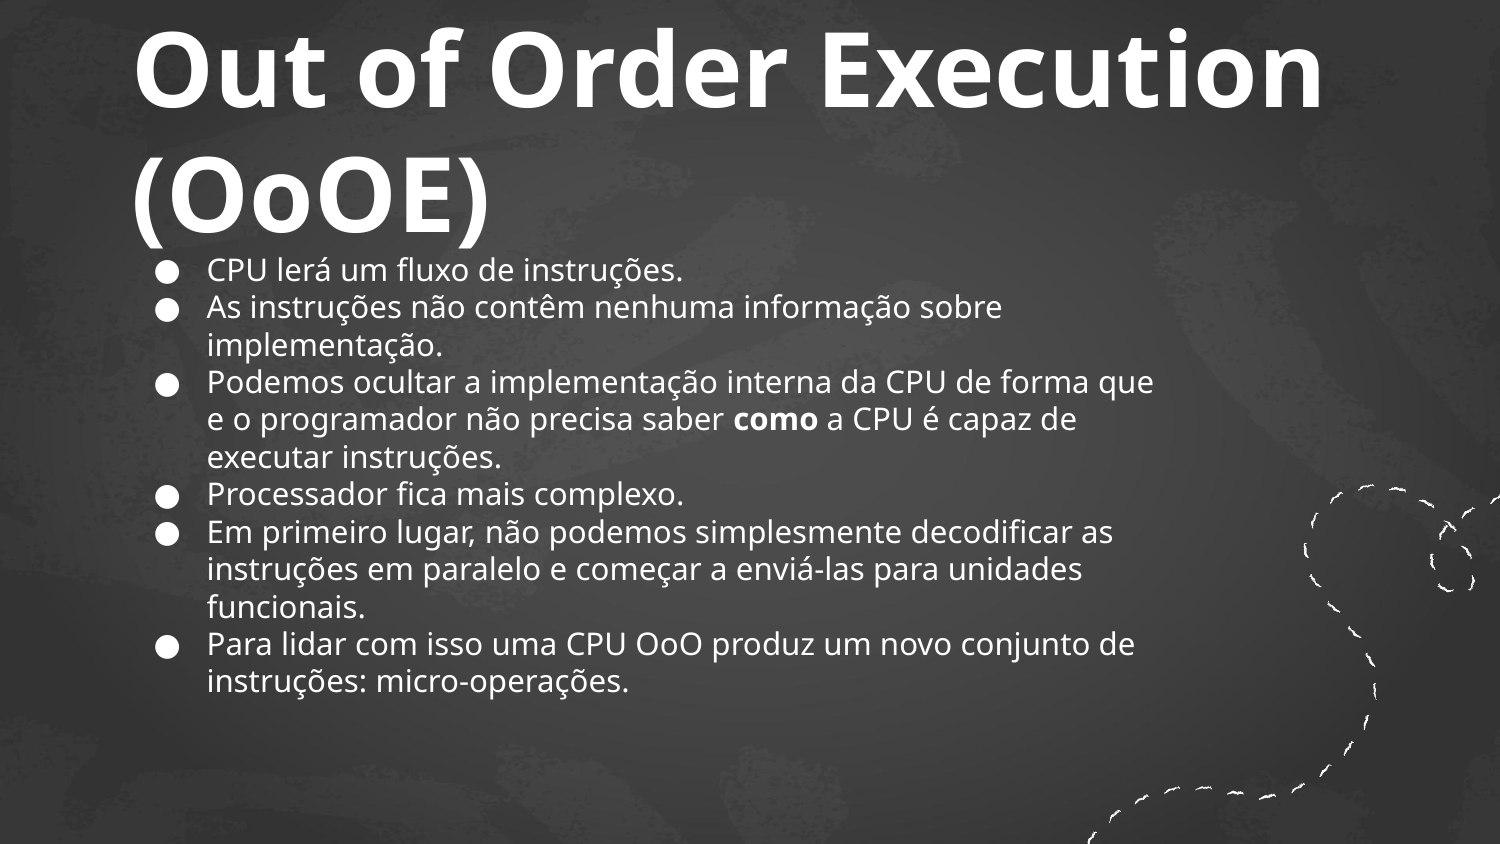

# Out of Order Execution (OoOE)
CPU lerá um fluxo de instruções.
As instruções não contêm nenhuma informação sobre implementação.
Podemos ocultar a implementação interna da CPU de forma que e o programador não precisa saber como a CPU é capaz de executar instruções.
Processador fica mais complexo.
Em primeiro lugar, não podemos simplesmente decodificar as instruções em paralelo e começar a enviá-las para unidades funcionais.
Para lidar com isso uma CPU OoO produz um novo conjunto de instruções: micro-operações.